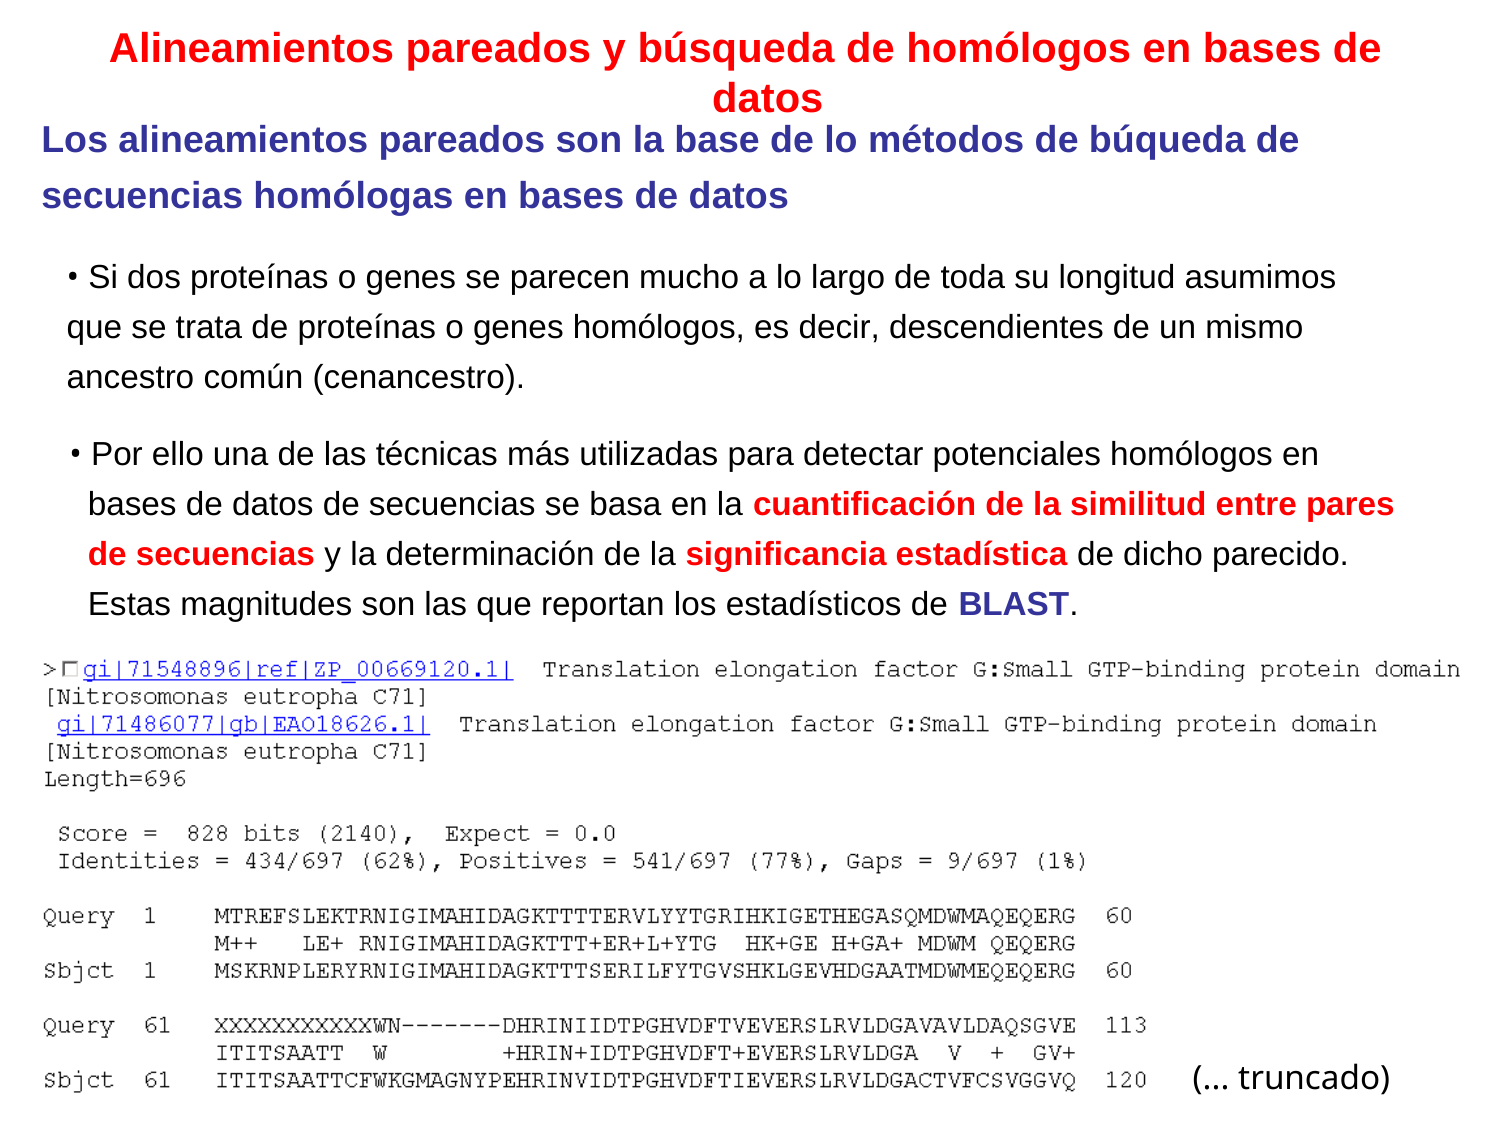

Alineamientos pareados y búsqueda de homólogos en bases de datos
Los alineamientos pareados son la base de lo métodos de búqueda de
secuencias homólogas en bases de datos
 Si dos proteínas o genes se parecen mucho a lo largo de toda su longitud asumimos
que se trata de proteínas o genes homólogos, es decir, descendientes de un mismo
ancestro común (cenancestro).
 Por ello una de las técnicas más utilizadas para detectar potenciales homólogos en
 bases de datos de secuencias se basa en la cuantificación de la similitud entre pares
 de secuencias y la determinación de la significancia estadística de dicho parecido.
 Estas magnitudes son las que reportan los estadísticos de BLAST.
(... truncado)